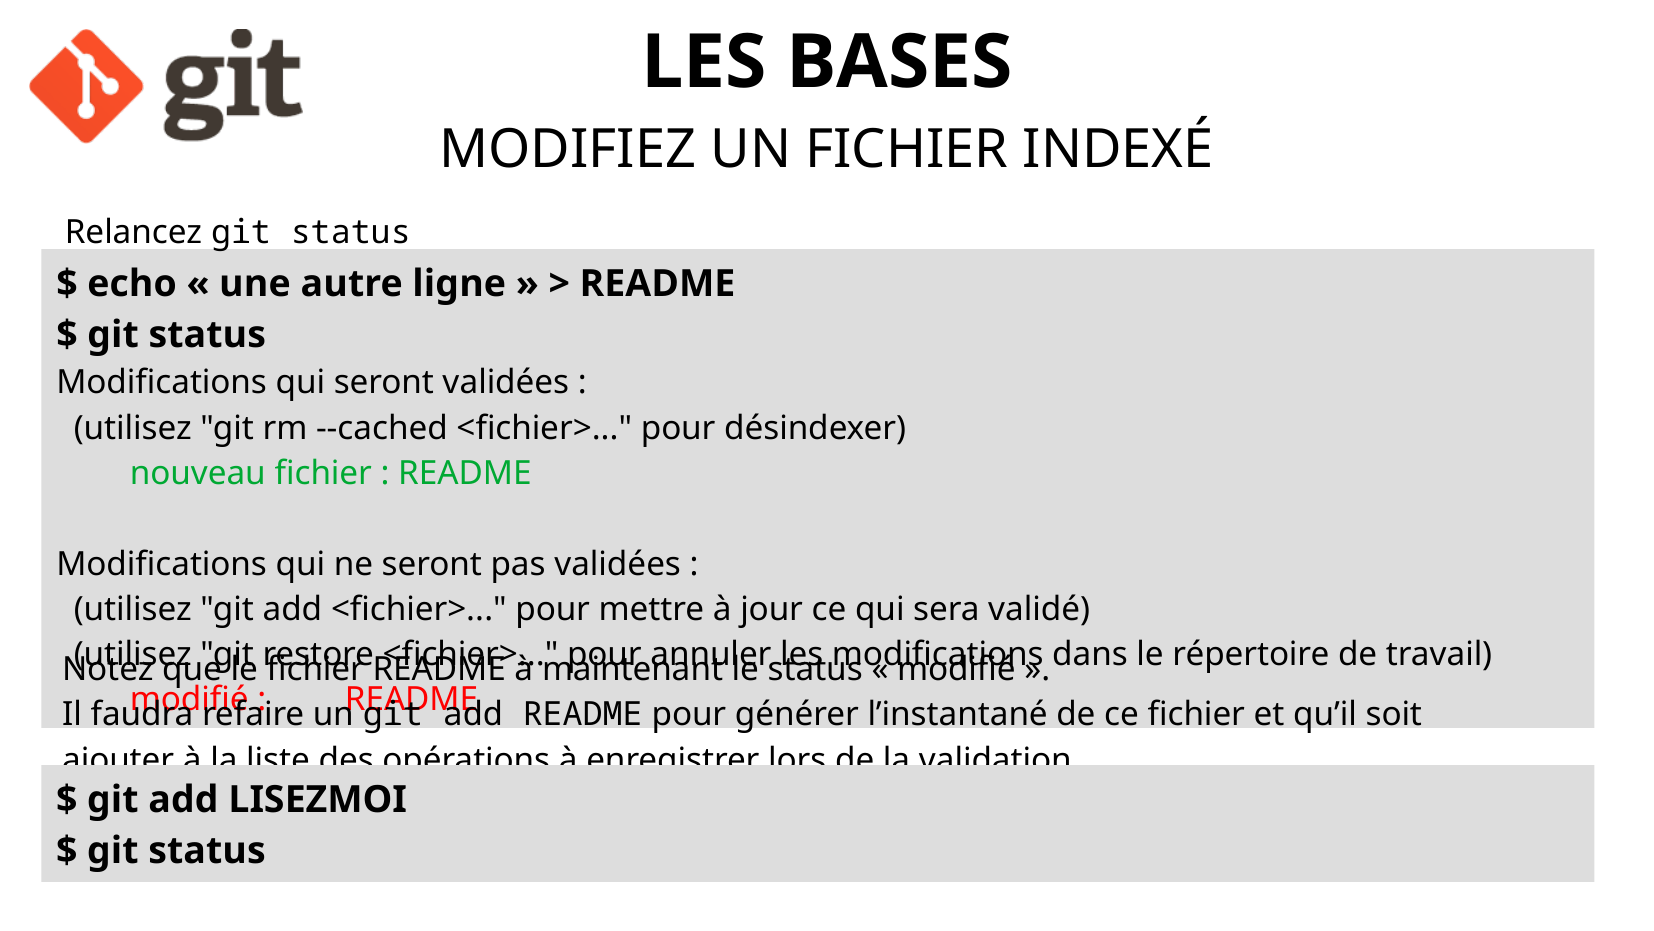

Les bases
Modifiez un fichier indexé
Relancez git status
$ echo « une autre ligne » > README
$ git status
Modifications qui seront validées :
 (utilisez "git rm --cached <fichier>..." pour désindexer)
	nouveau fichier : README
Modifications qui ne seront pas validées :
 (utilisez "git add <fichier>..." pour mettre à jour ce qui sera validé)
 (utilisez "git restore <fichier>..." pour annuler les modifications dans le répertoire de travail)
	modifié : README
Notez que le fichier README à maintenant le status « modifié ».
Il faudra refaire un git add README pour générer l’instantané de ce fichier et qu’il soit ajouter à la liste des opérations à enregistrer lors de la validation
$ git add LISEZMOI
$ git status